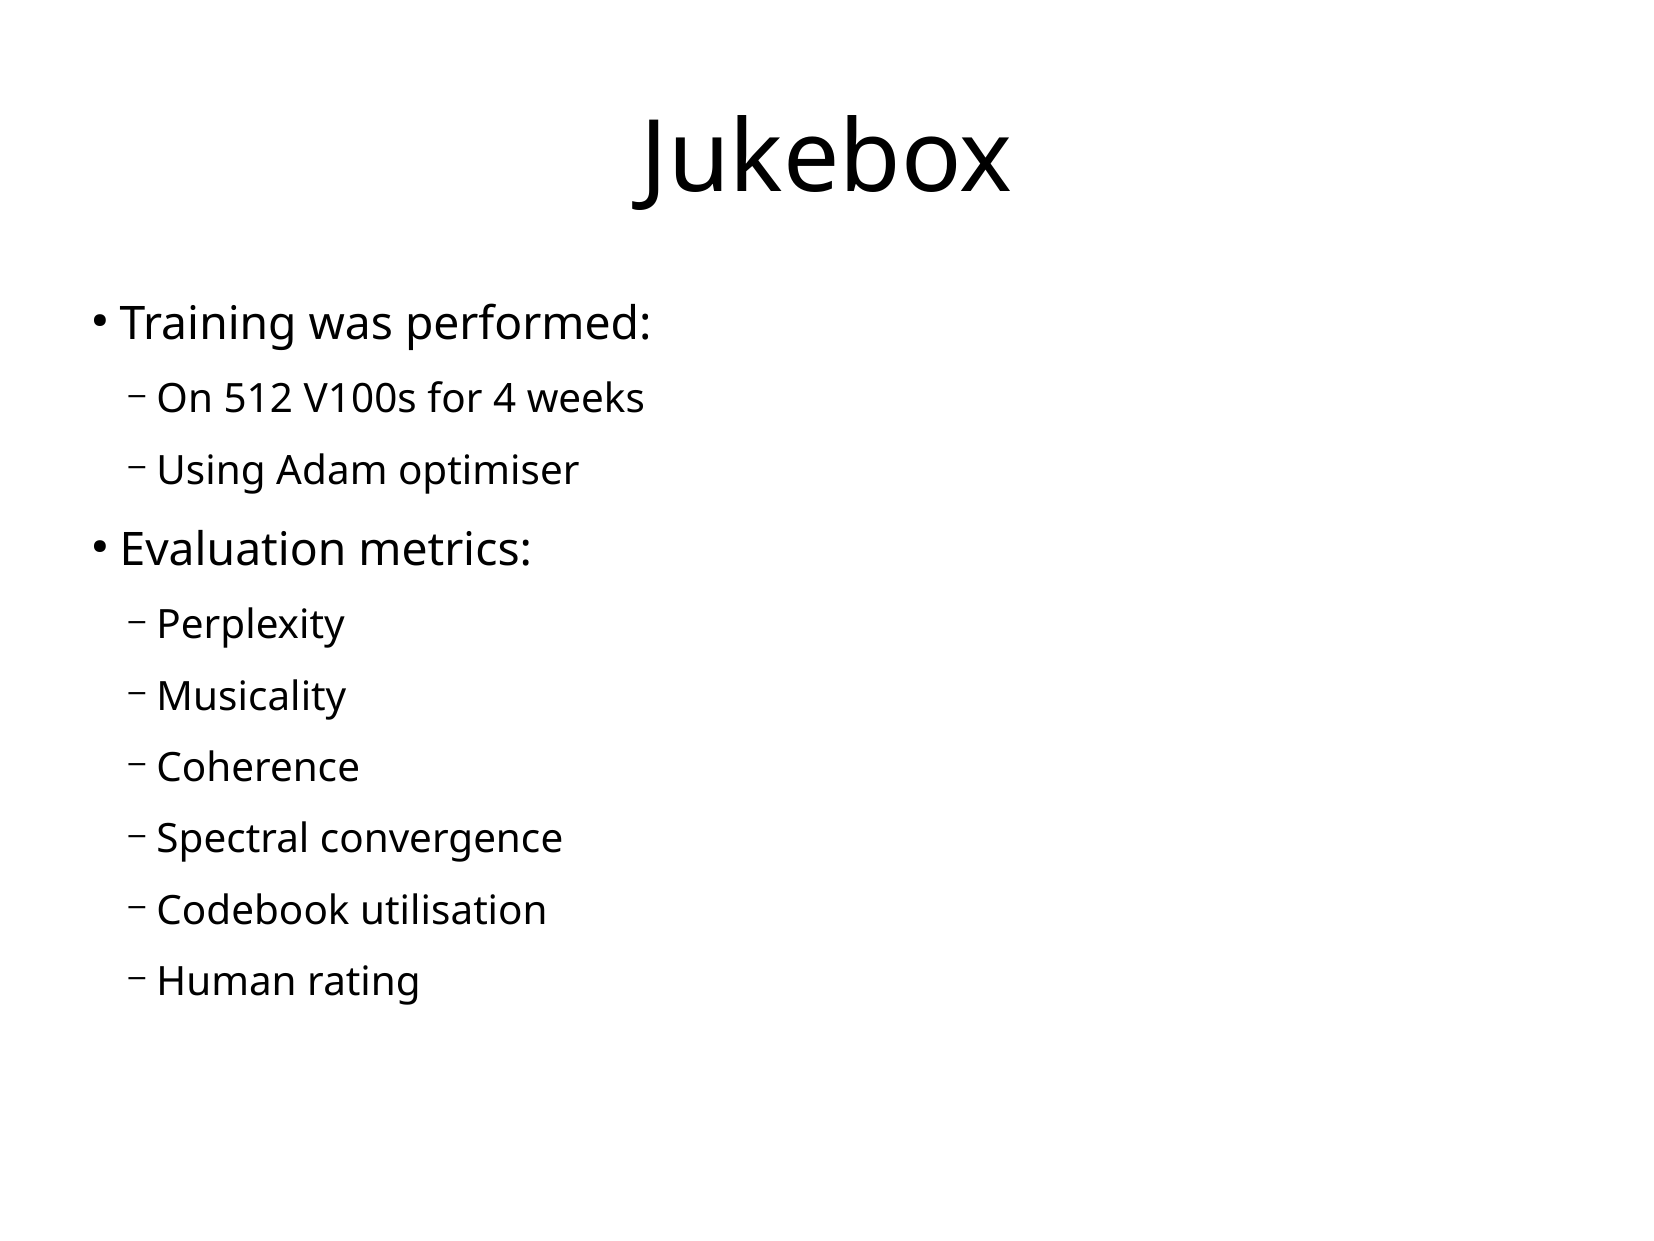

# Jukebox
Training was performed:
On 512 V100s for 4 weeks
Using Adam optimiser
Evaluation metrics:
Perplexity
Musicality
Coherence
Spectral convergence
Codebook utilisation
Human rating